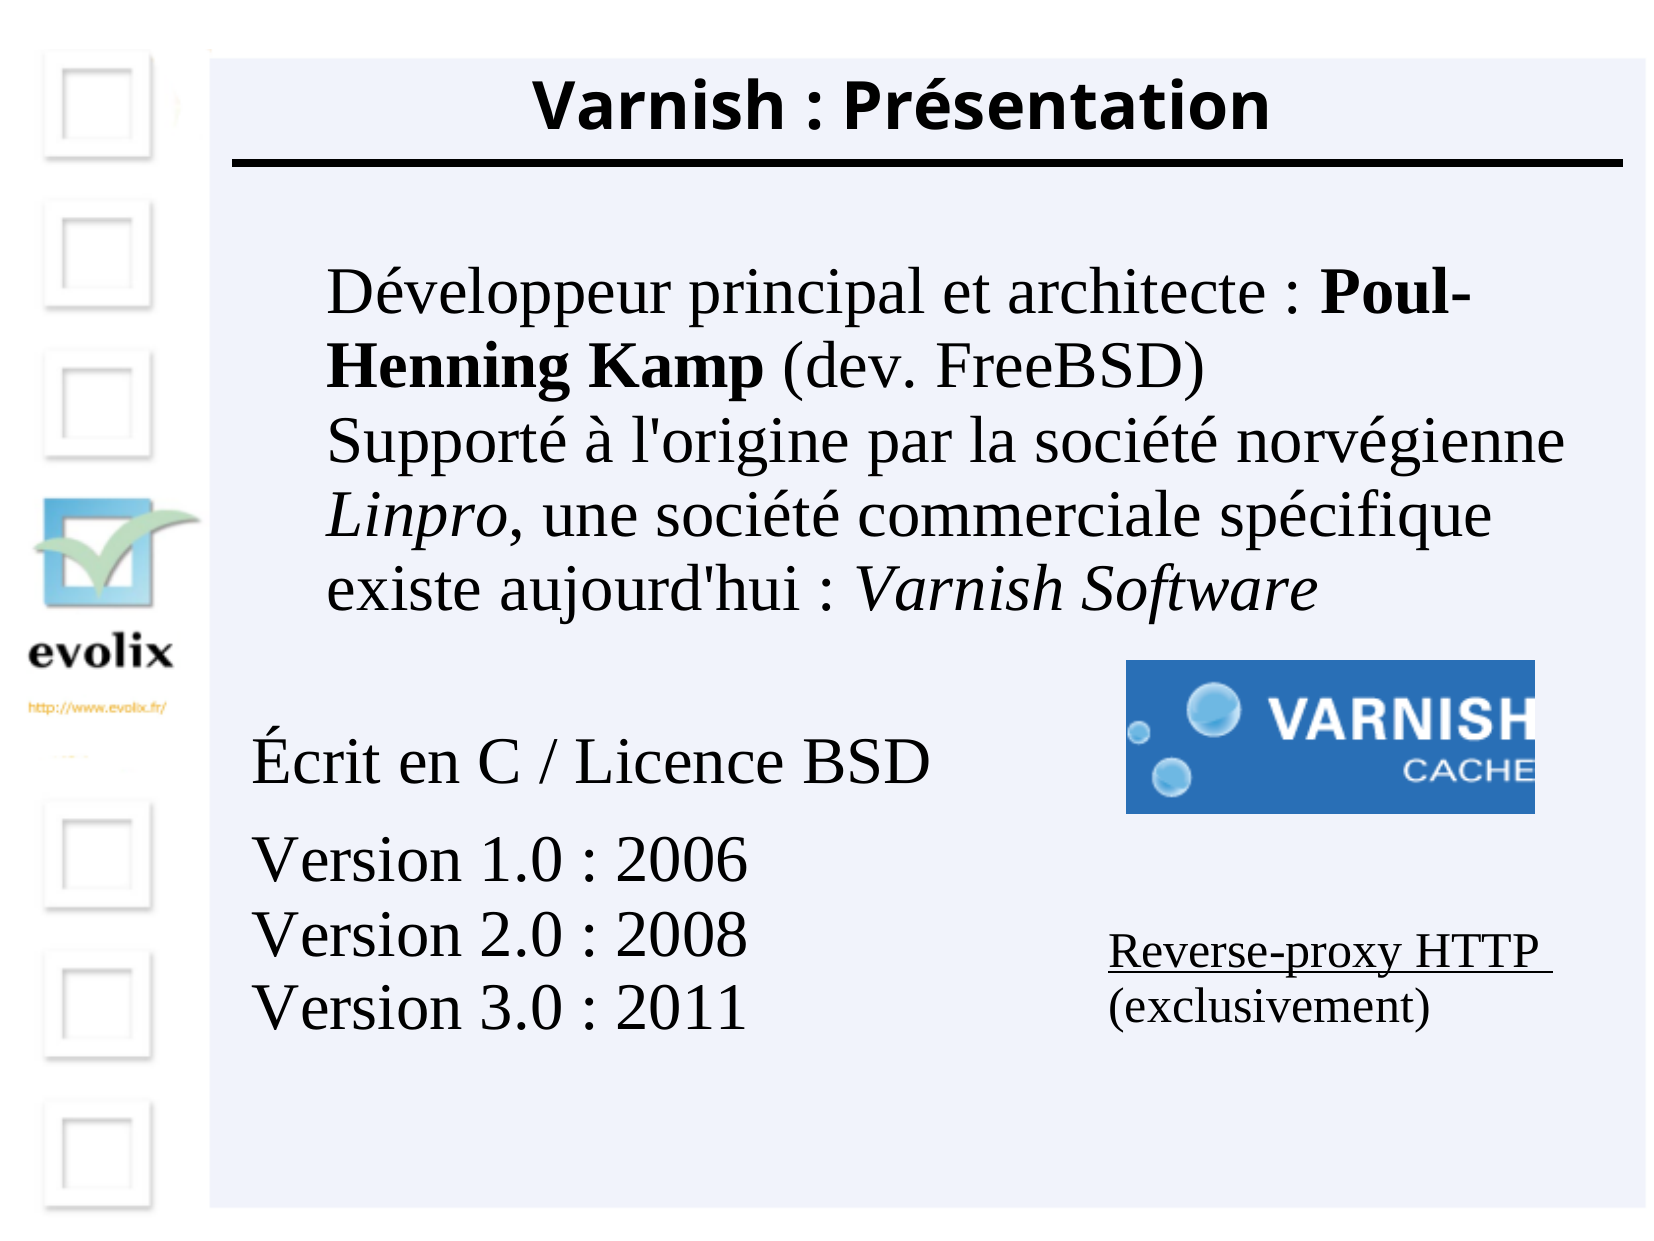

# Varnish : Présentation
Développeur principal et architecte : Poul-Henning Kamp (dev. FreeBSD)
Supporté à l'origine par la société norvégienne Linpro, une société commerciale spécifique existe aujourd'hui : Varnish Software
Écrit en C / Licence BSD
Version 1.0 : 2006
Version 2.0 : 2008
Version 3.0 : 2011
Reverse-proxy HTTP
(exclusivement)